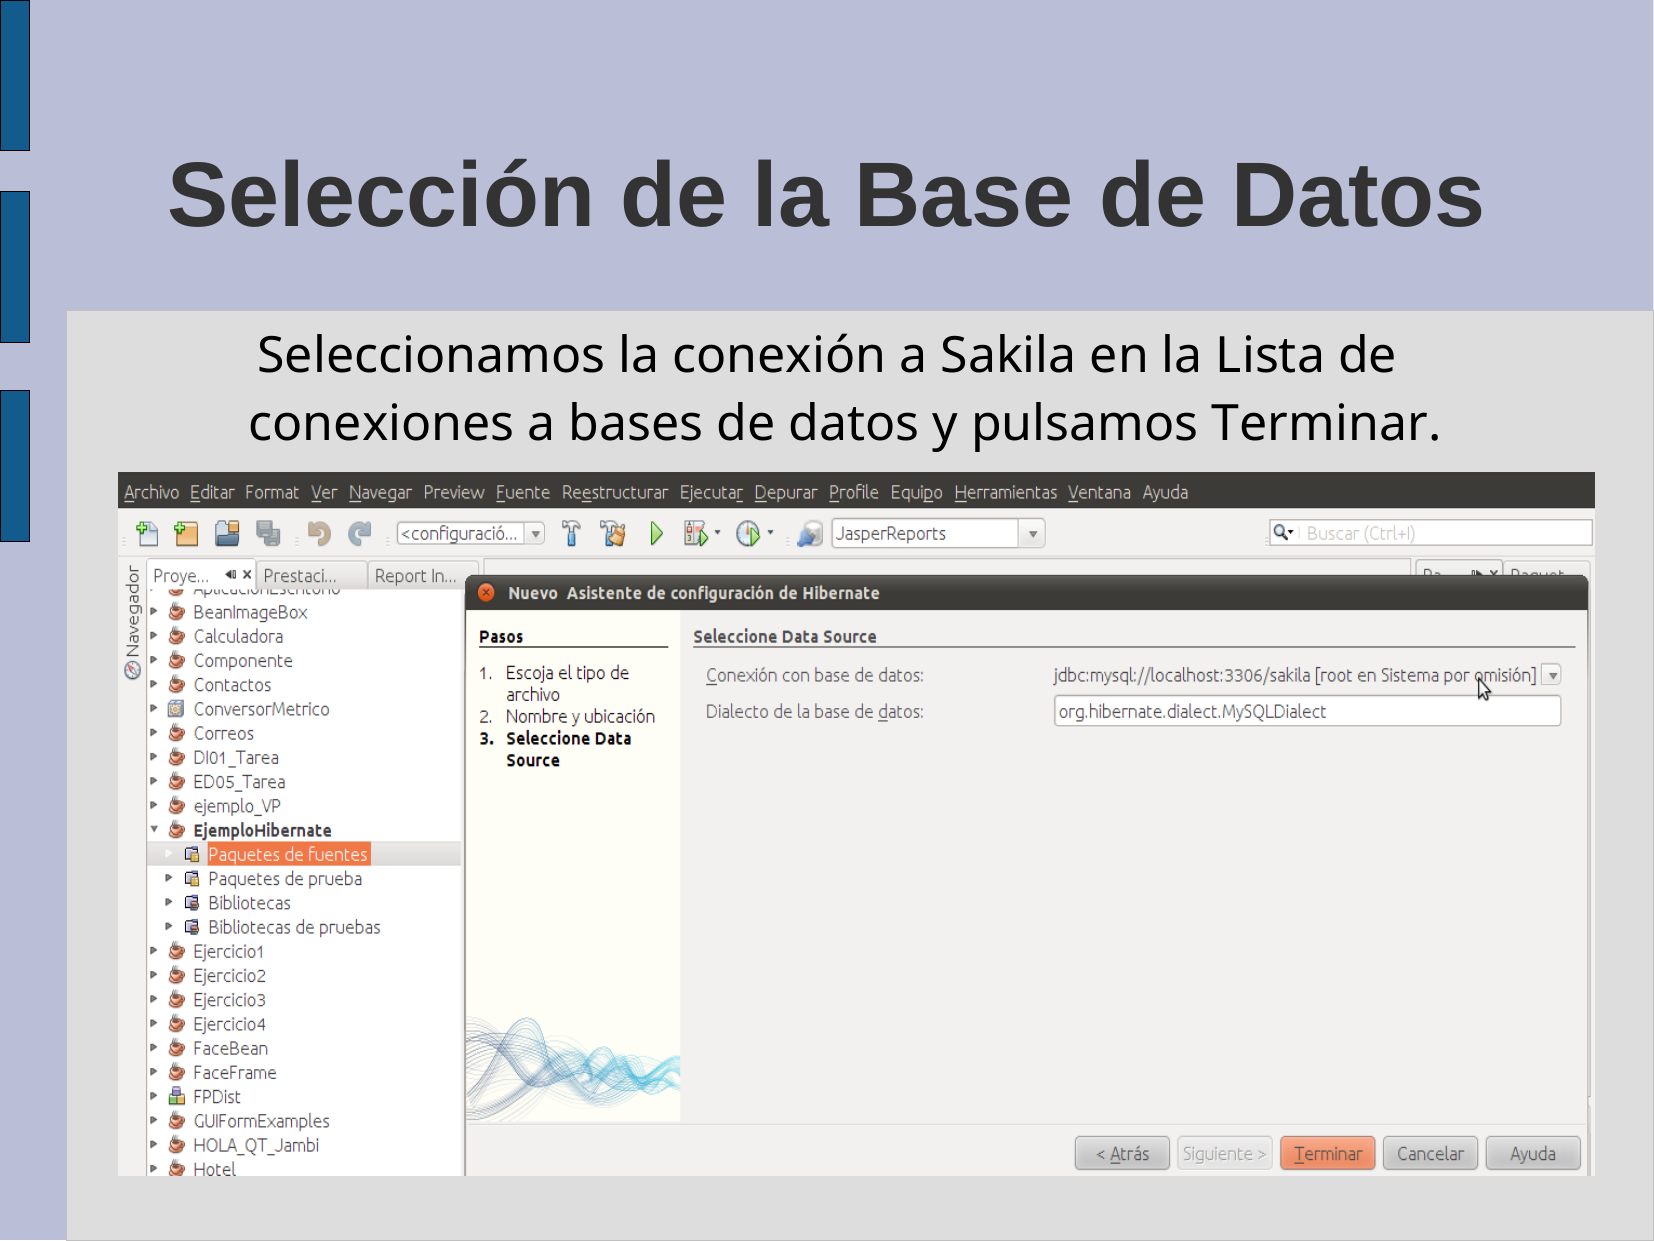

# Selección de la Base de Datos
Seleccionamos la conexión a Sakila en la Lista de conexiones a bases de datos y pulsamos Terminar.